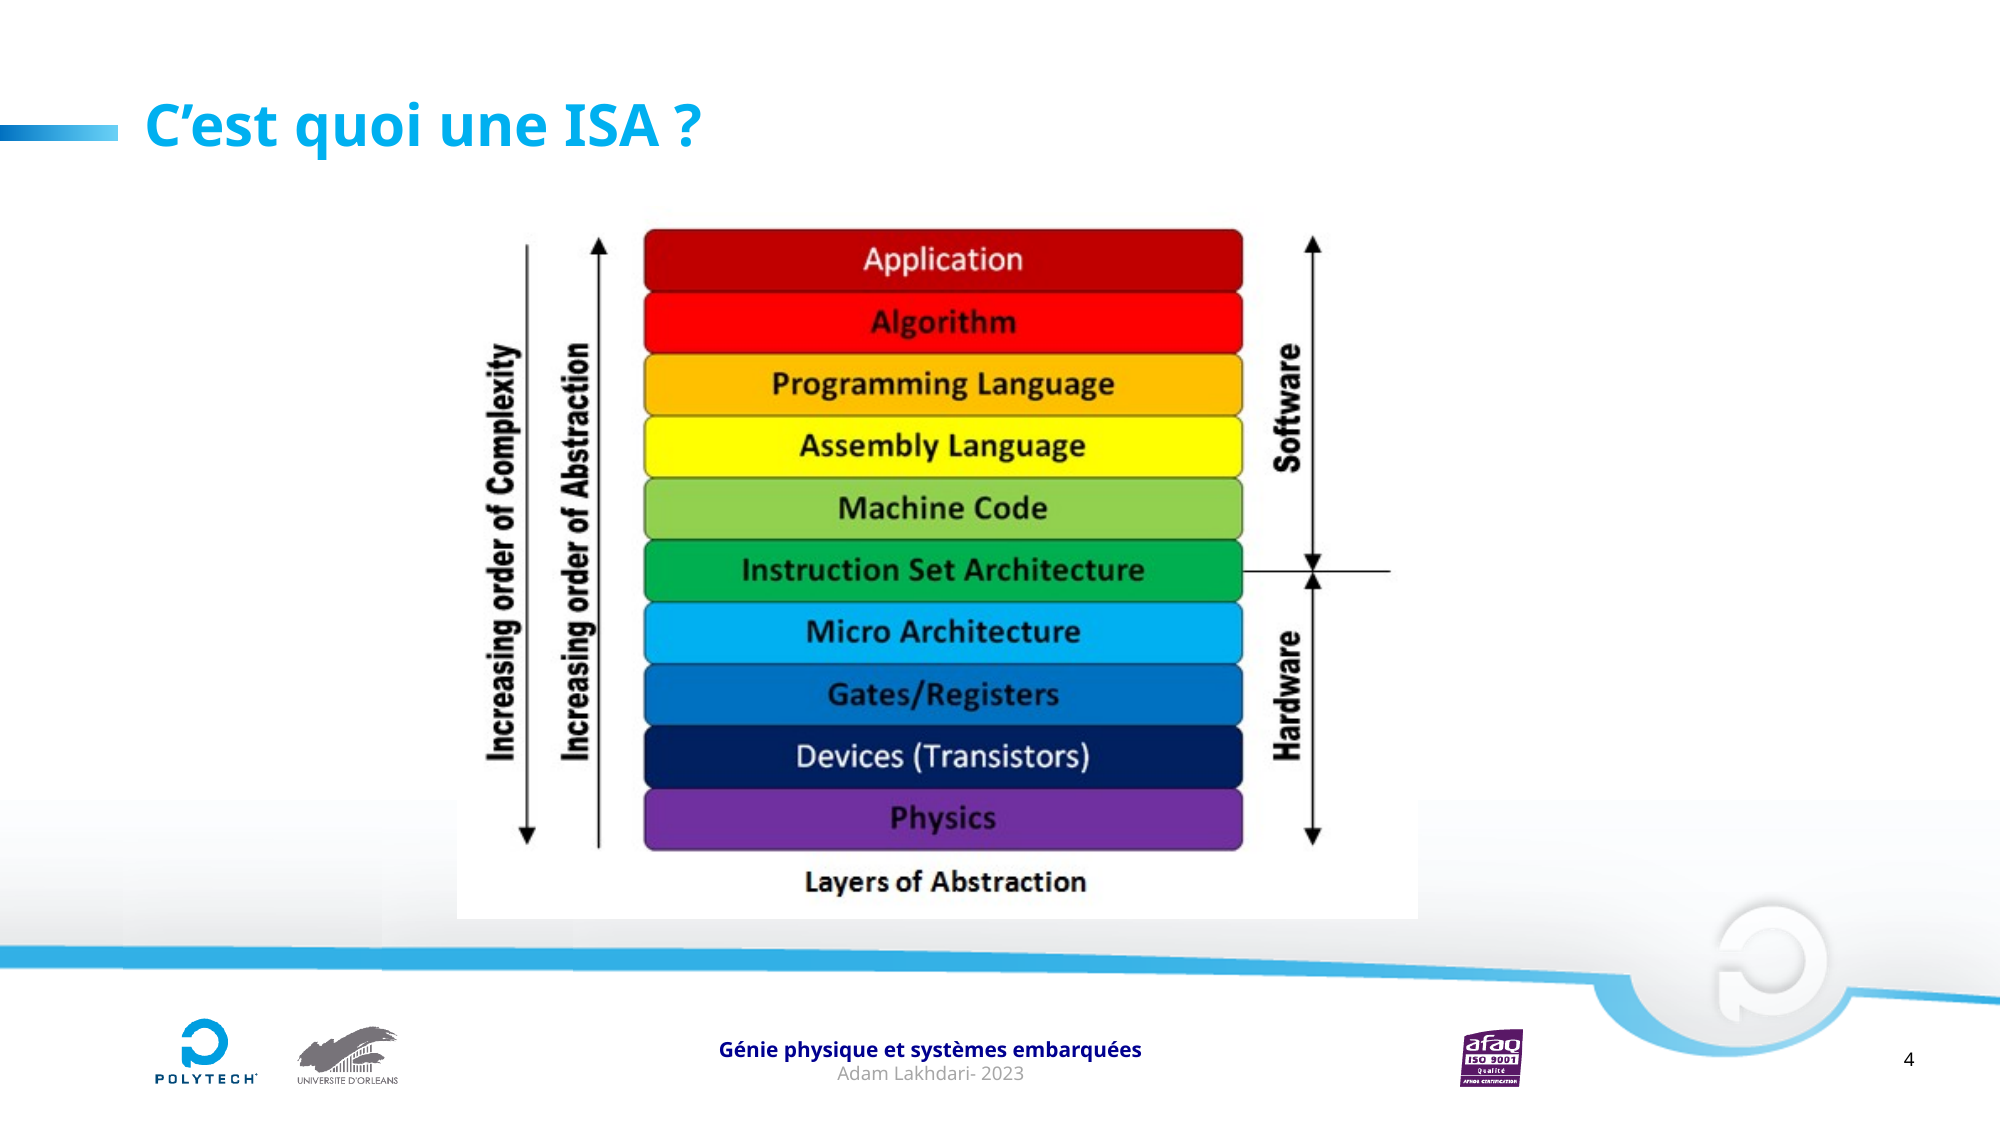

# C’est quoi une ISA ?
Génie physique et systèmes embarquées
Adam Lakhdari- 2023
4